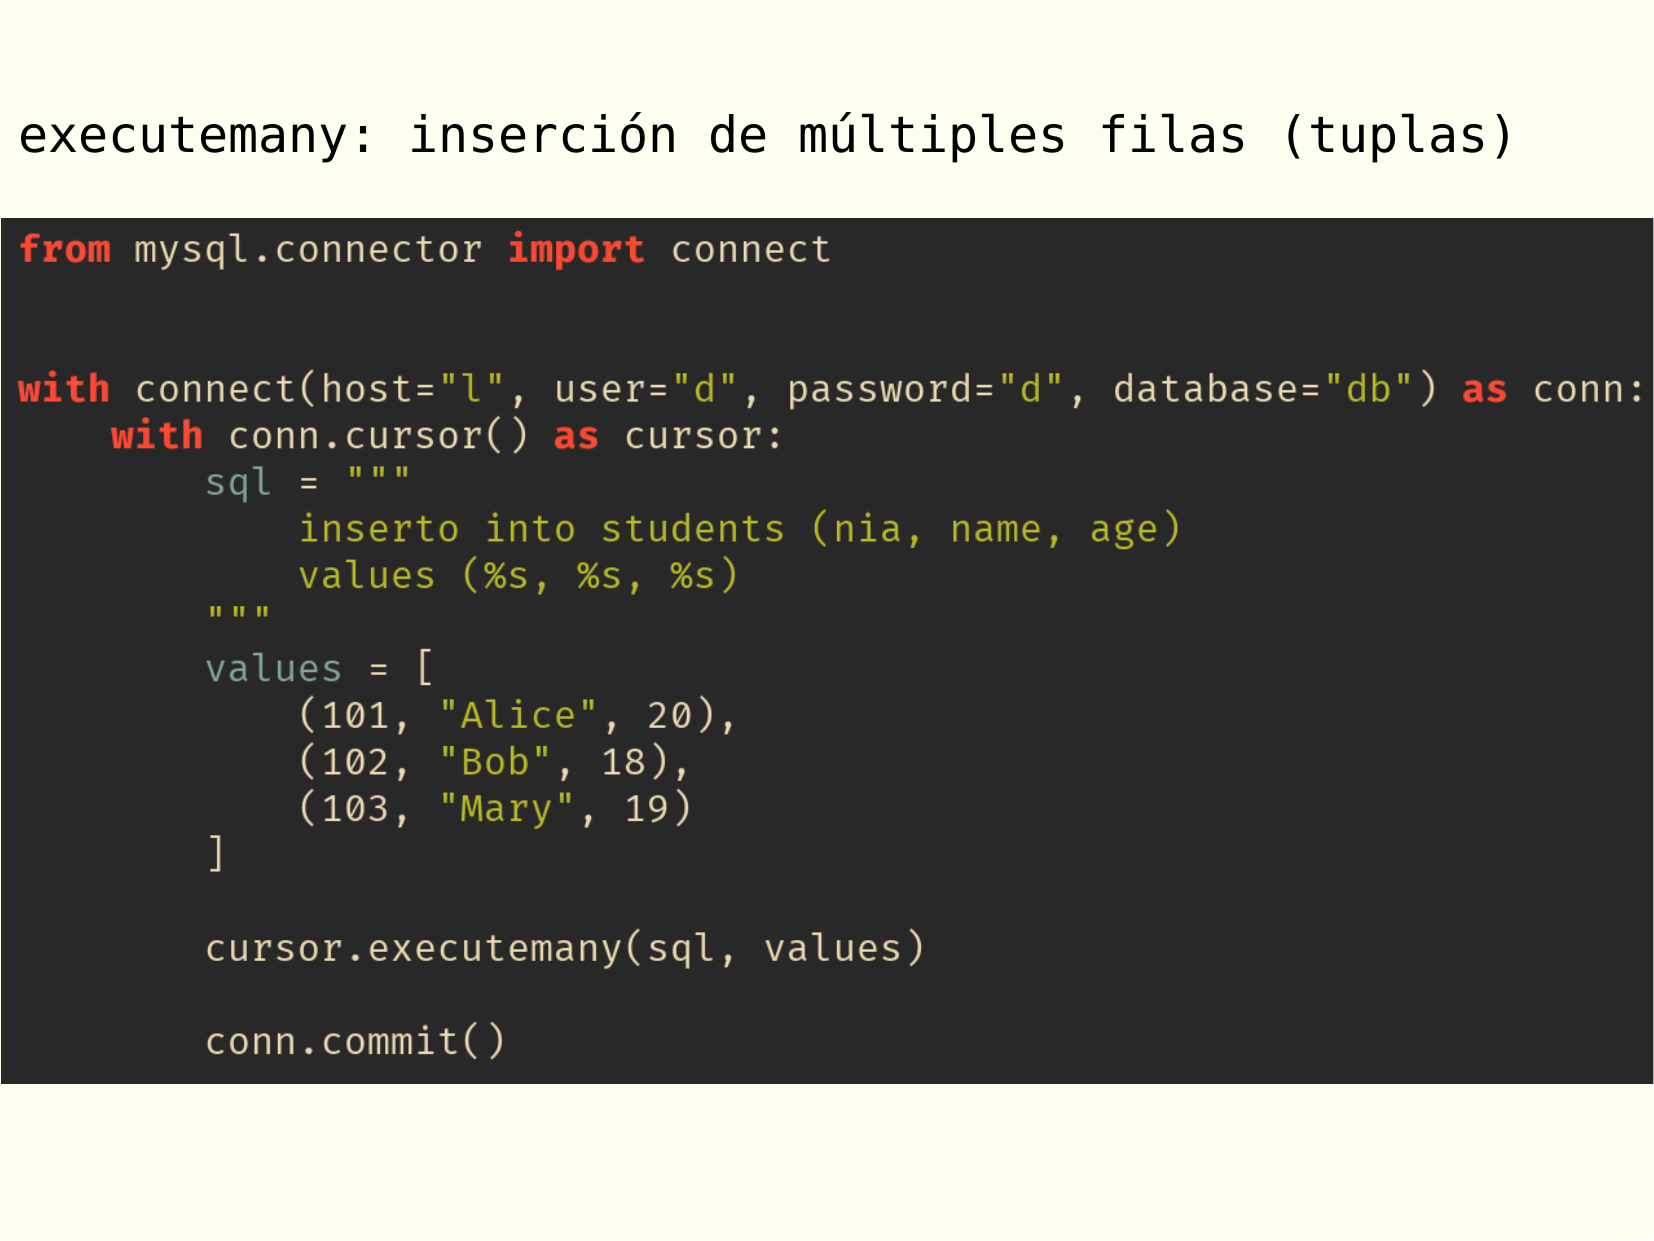

# executemany: inserción de múltiples filas (tuplas)